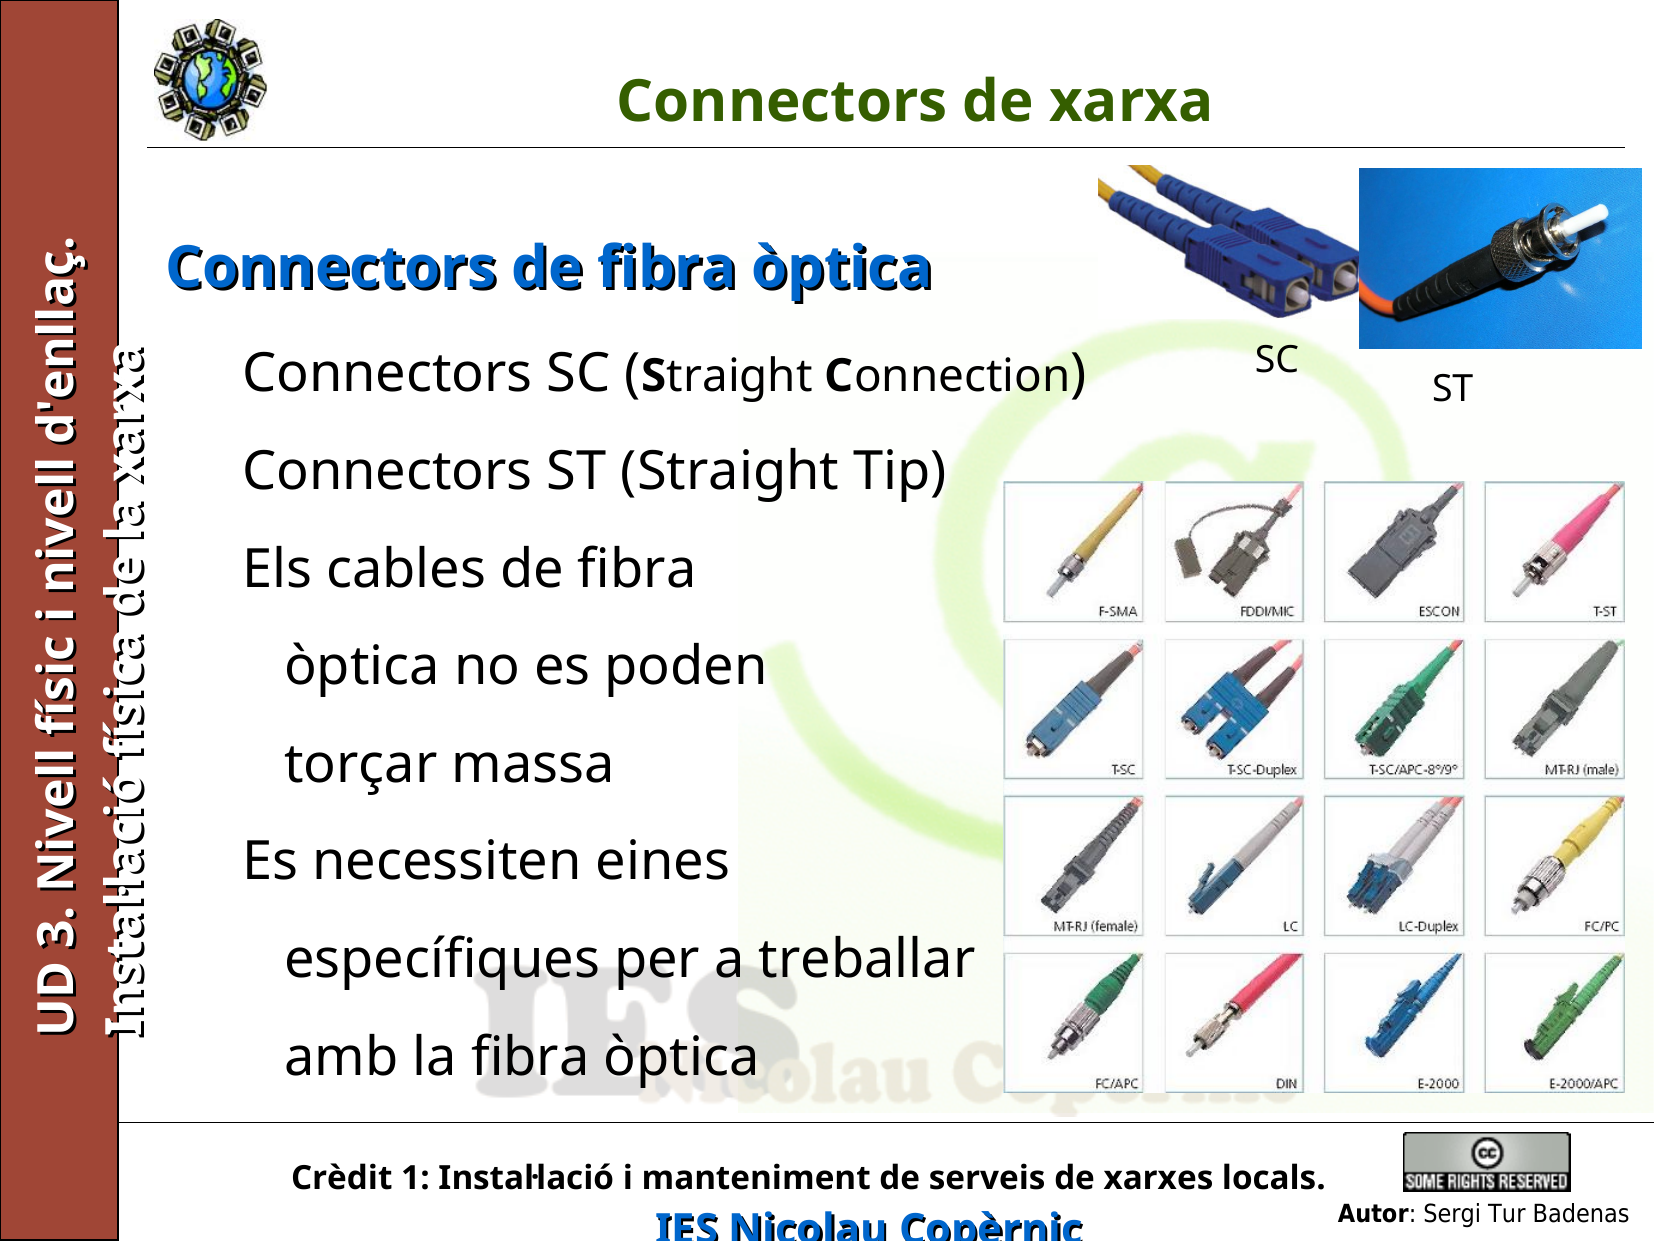

# Connectors de xarxa
Connectors de fibra òptica
Connectors SC (Straight Connection)
Connectors ST (Straight Tip)
Els cables de fibra
 òptica no es poden
 torçar massa
Es necessiten eines
 específiques per a treballar
 amb la fibra òptica
SC
ST